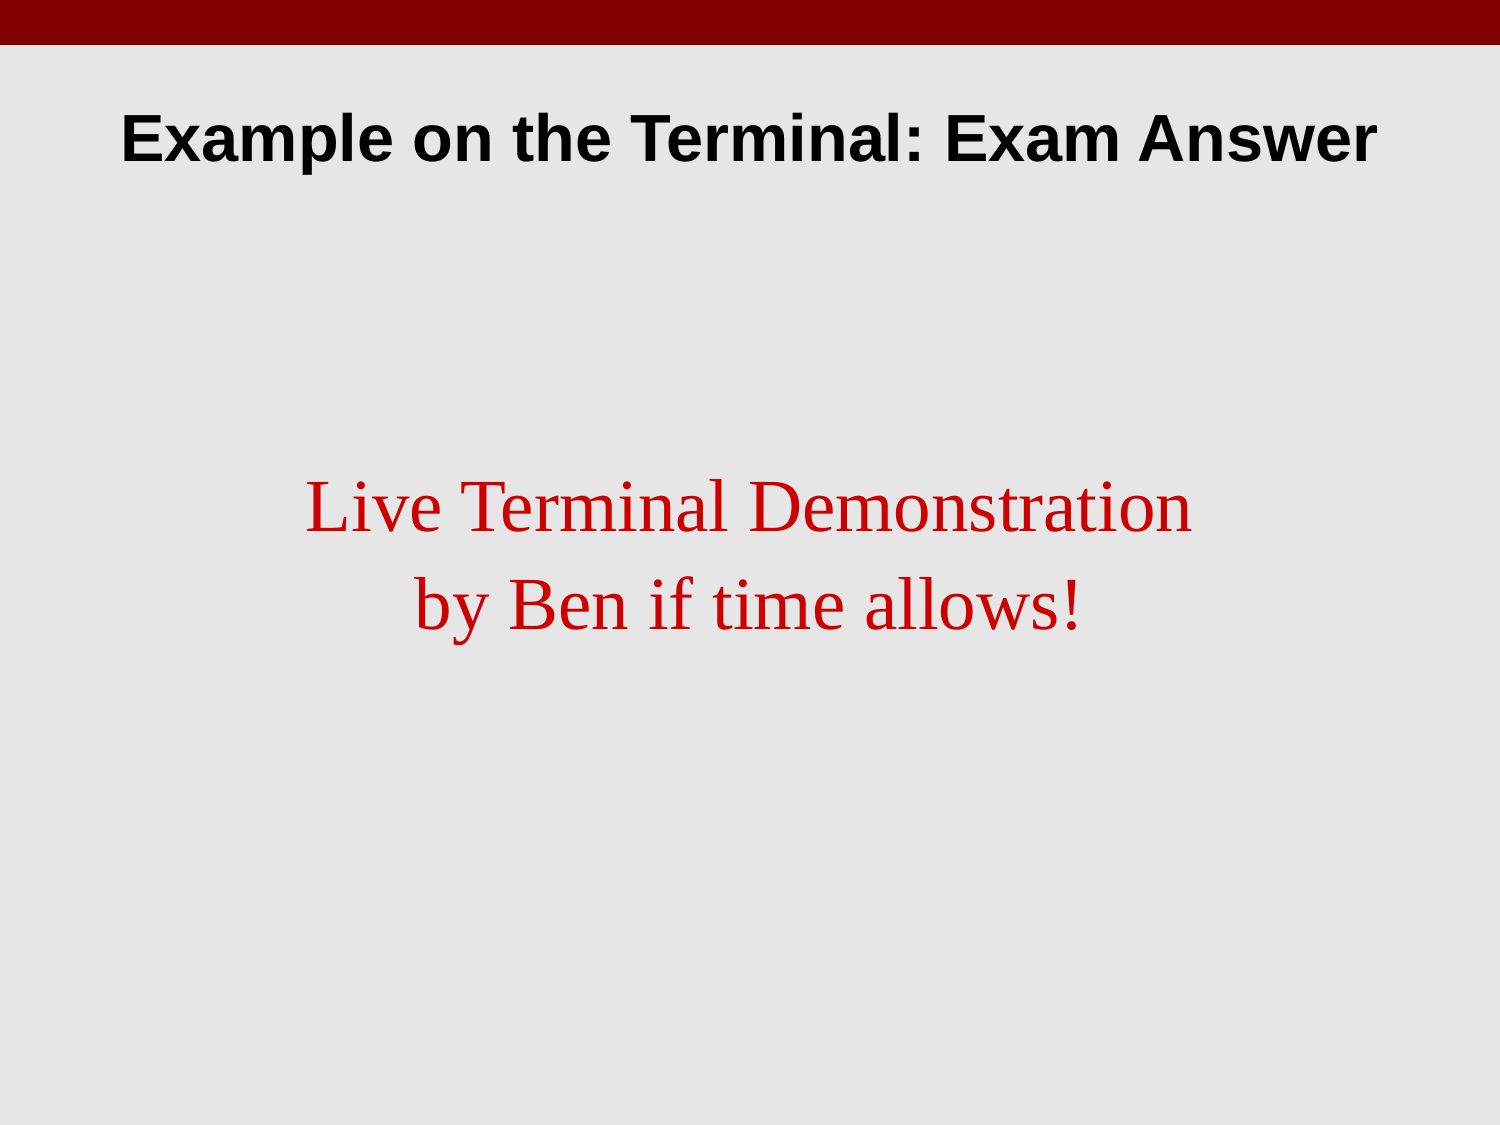

# Example on the Terminal: Exam Answer
Live Terminal Demonstration
by Ben if time allows!